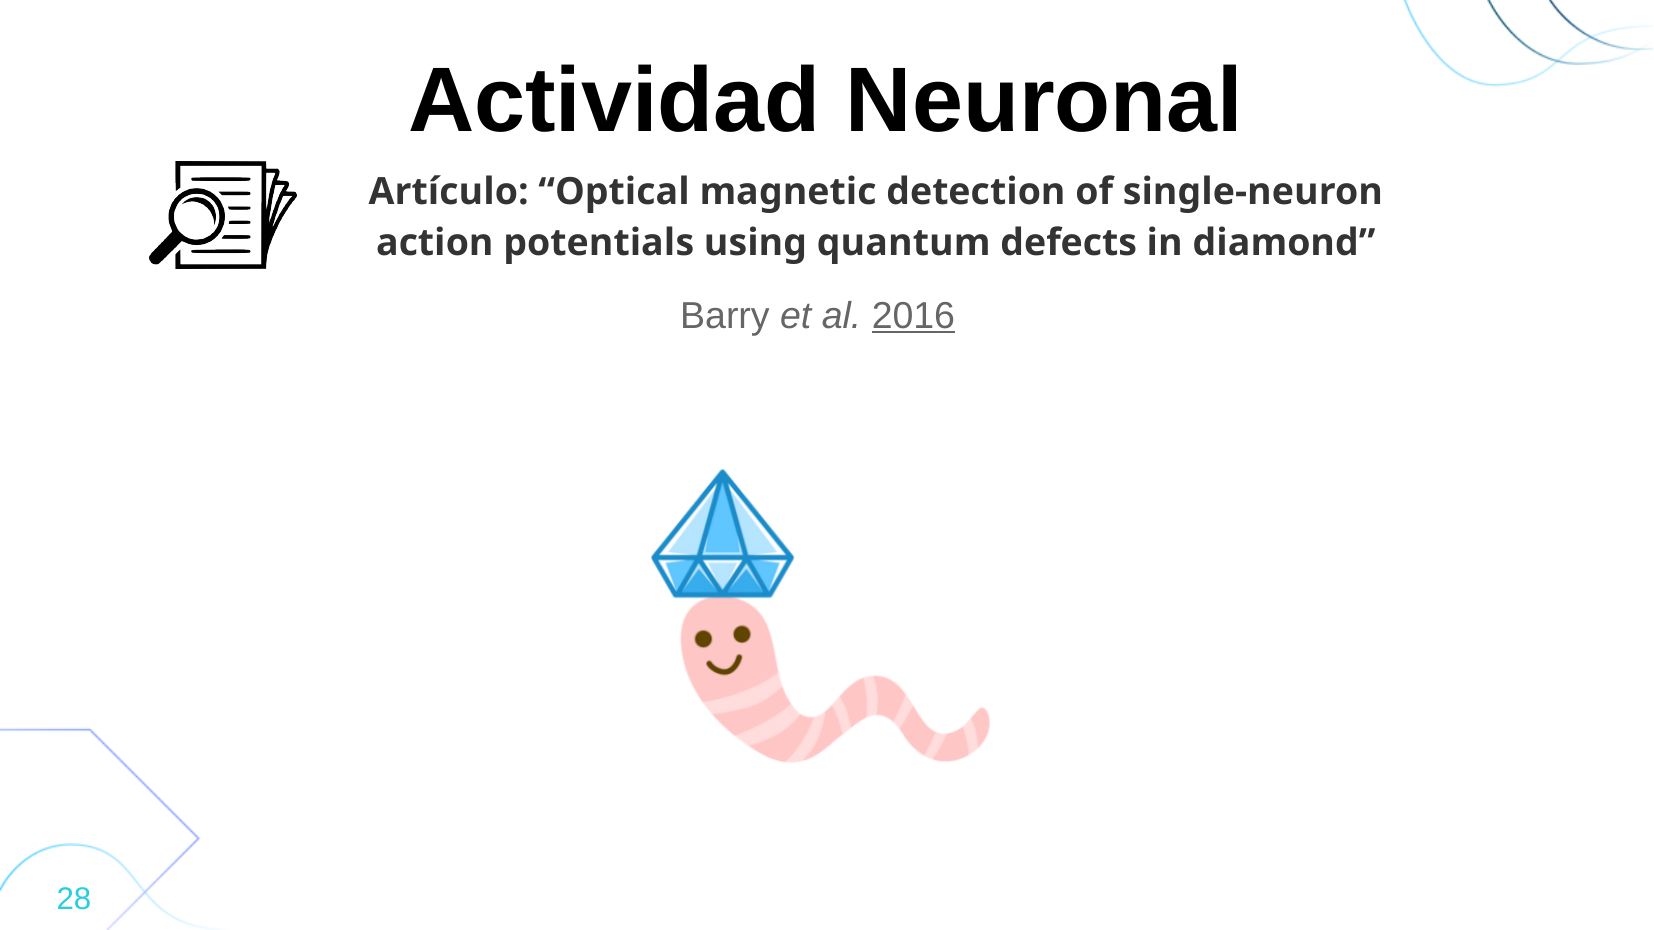

Actividad Neuronal
Artículo: “Optical magnetic detection of single-neuron action potentials using quantum defects in diamond”
Barry et al. 2016